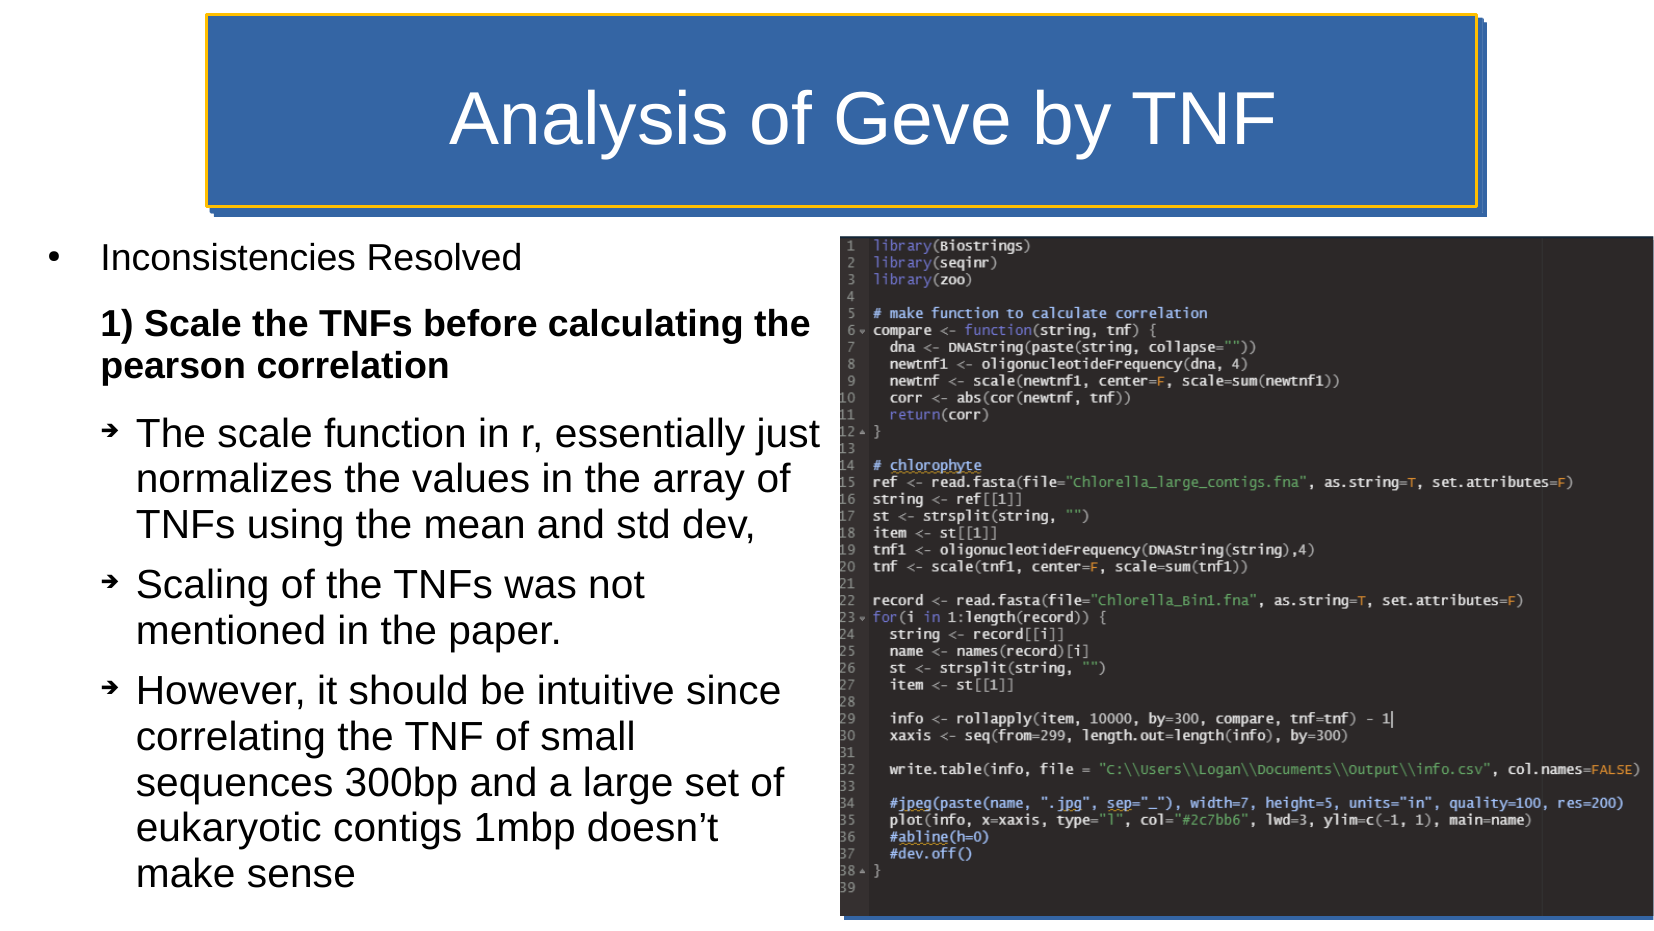

# Analysis of Geve by TNF
Inconsistencies Resolved
1) Scale the TNFs before calculating the pearson correlation
The scale function in r, essentially just normalizes the values in the array of TNFs using the mean and std dev,
Scaling of the TNFs was not mentioned in the paper.
However, it should be intuitive since correlating the TNF of small sequences 300bp and a large set of eukaryotic contigs 1mbp doesn’t make sense